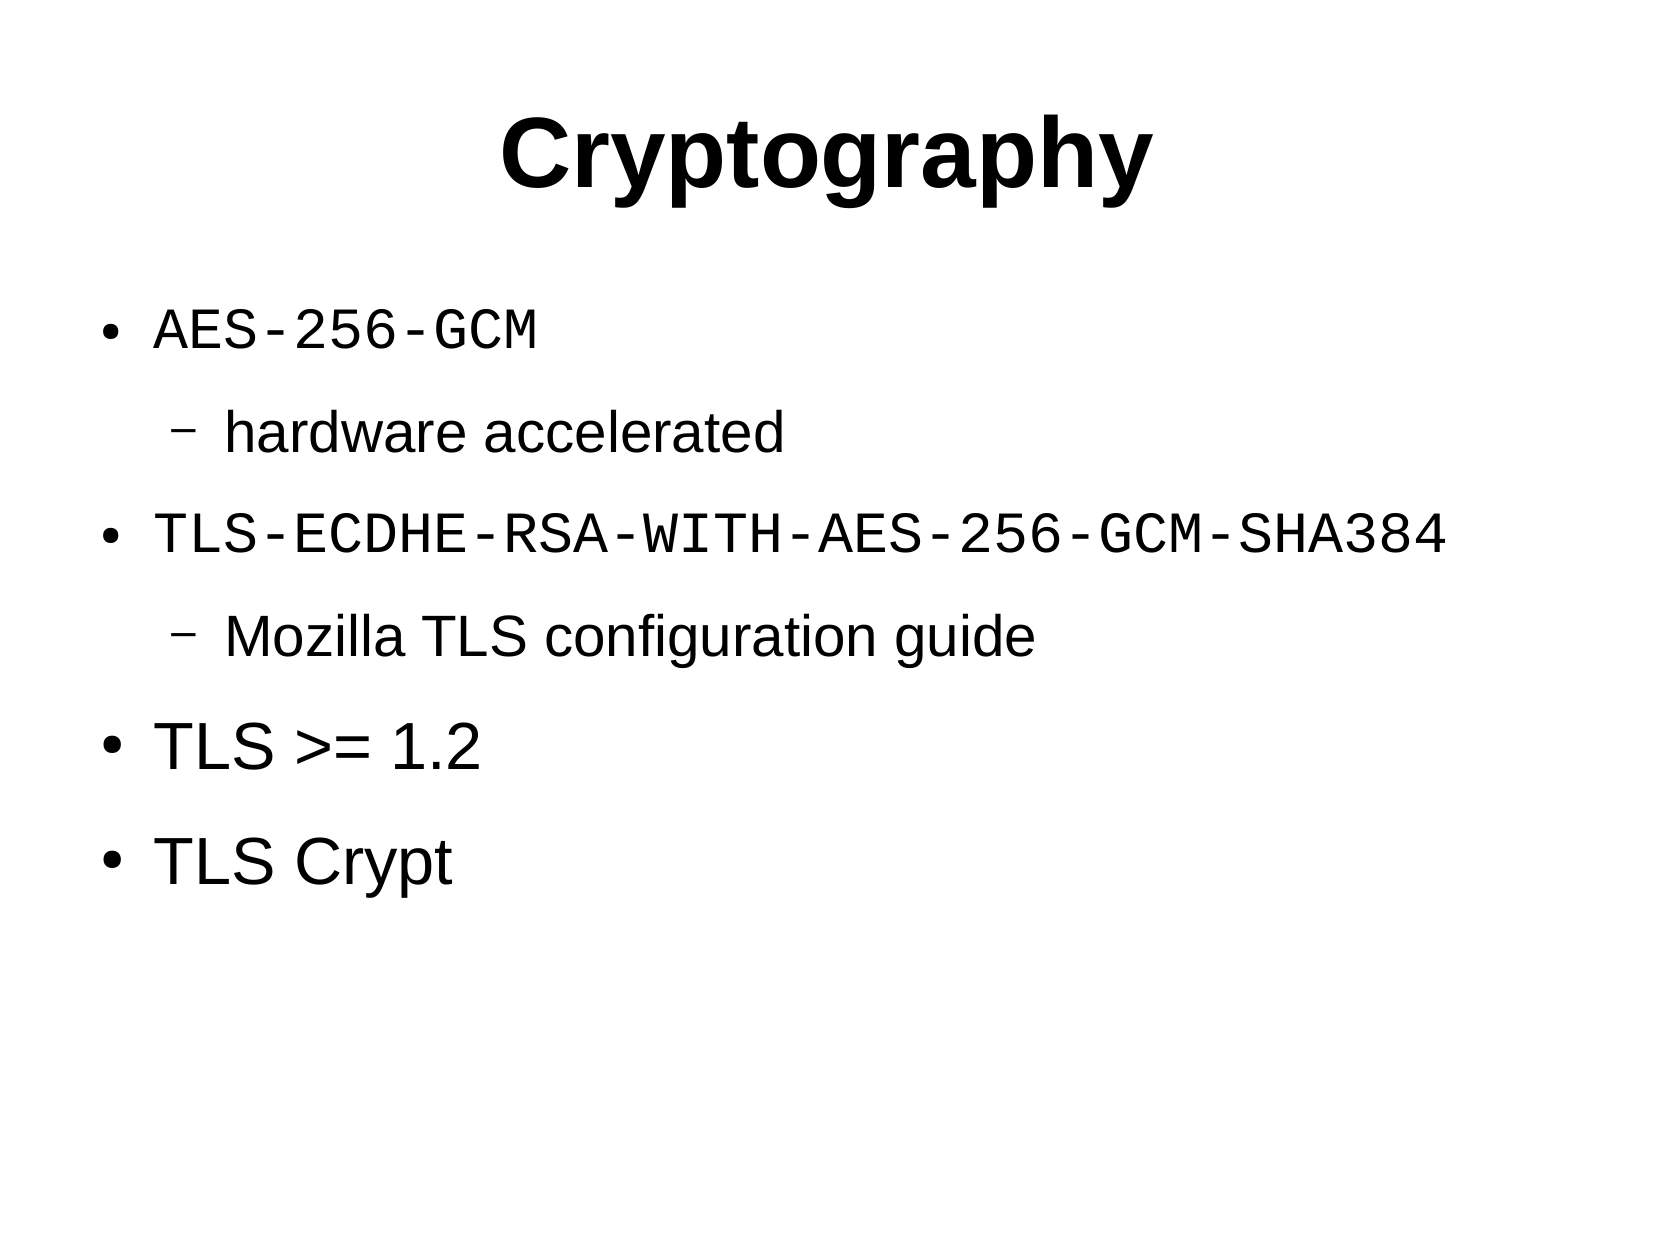

# Cryptography
AES-256-GCM
hardware accelerated
TLS-ECDHE-RSA-WITH-AES-256-GCM-SHA384
Mozilla TLS configuration guide
TLS >= 1.2
TLS Crypt